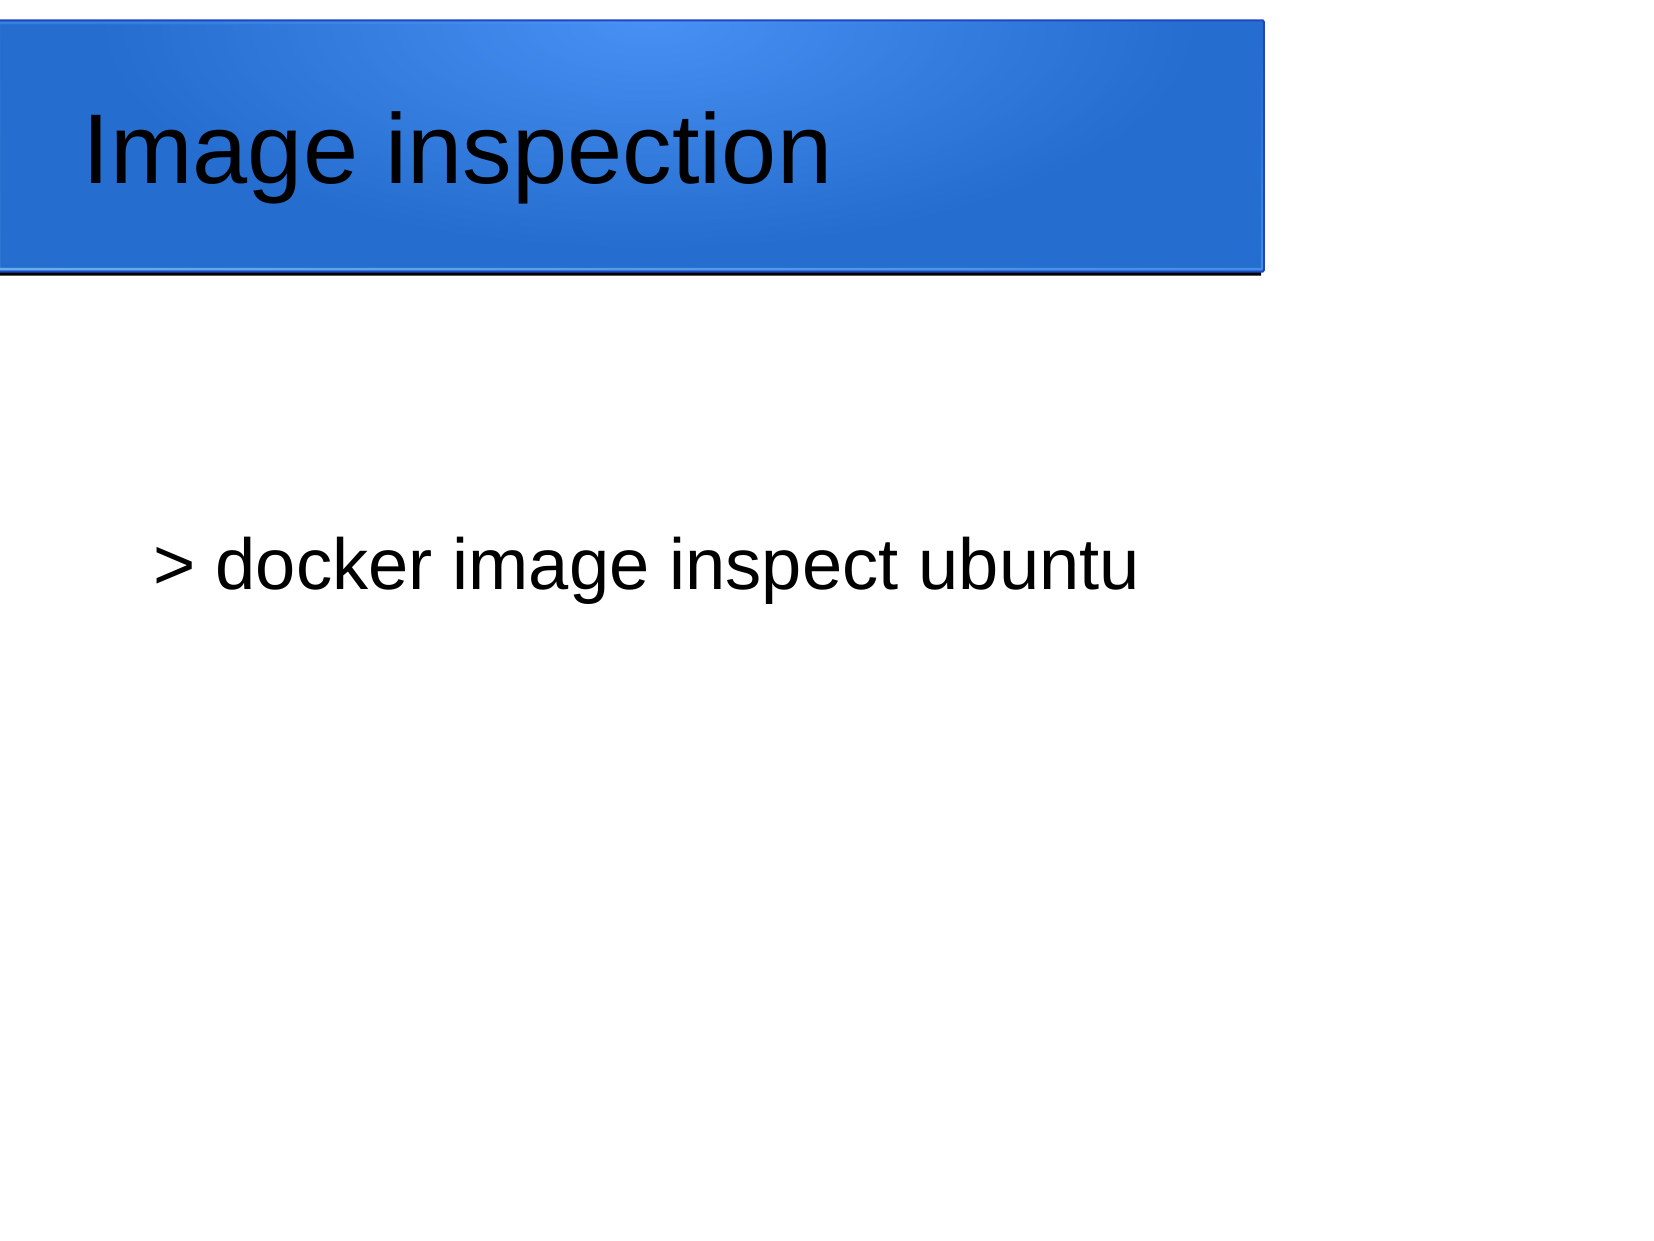

# Image inspection
> docker image inspect ubuntu